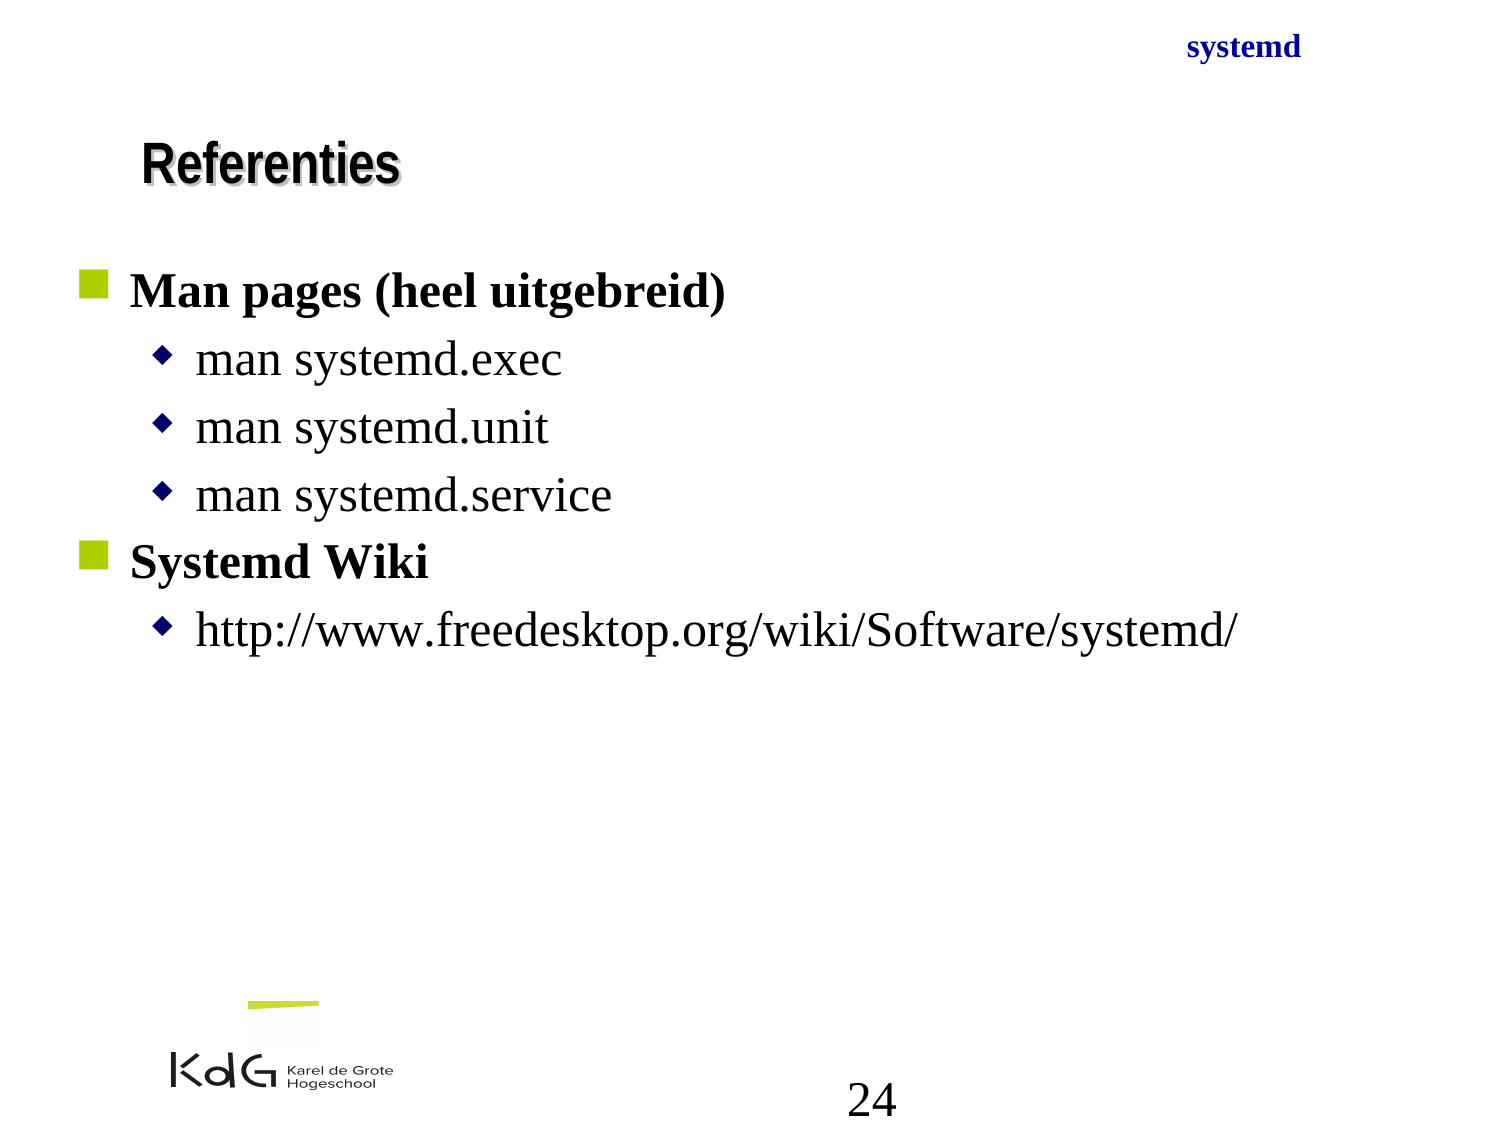

# Referenties
Man pages (heel uitgebreid)
man systemd.exec
man systemd.unit
man systemd.service
Systemd Wiki
http://www.freedesktop.org/wiki/Software/systemd/